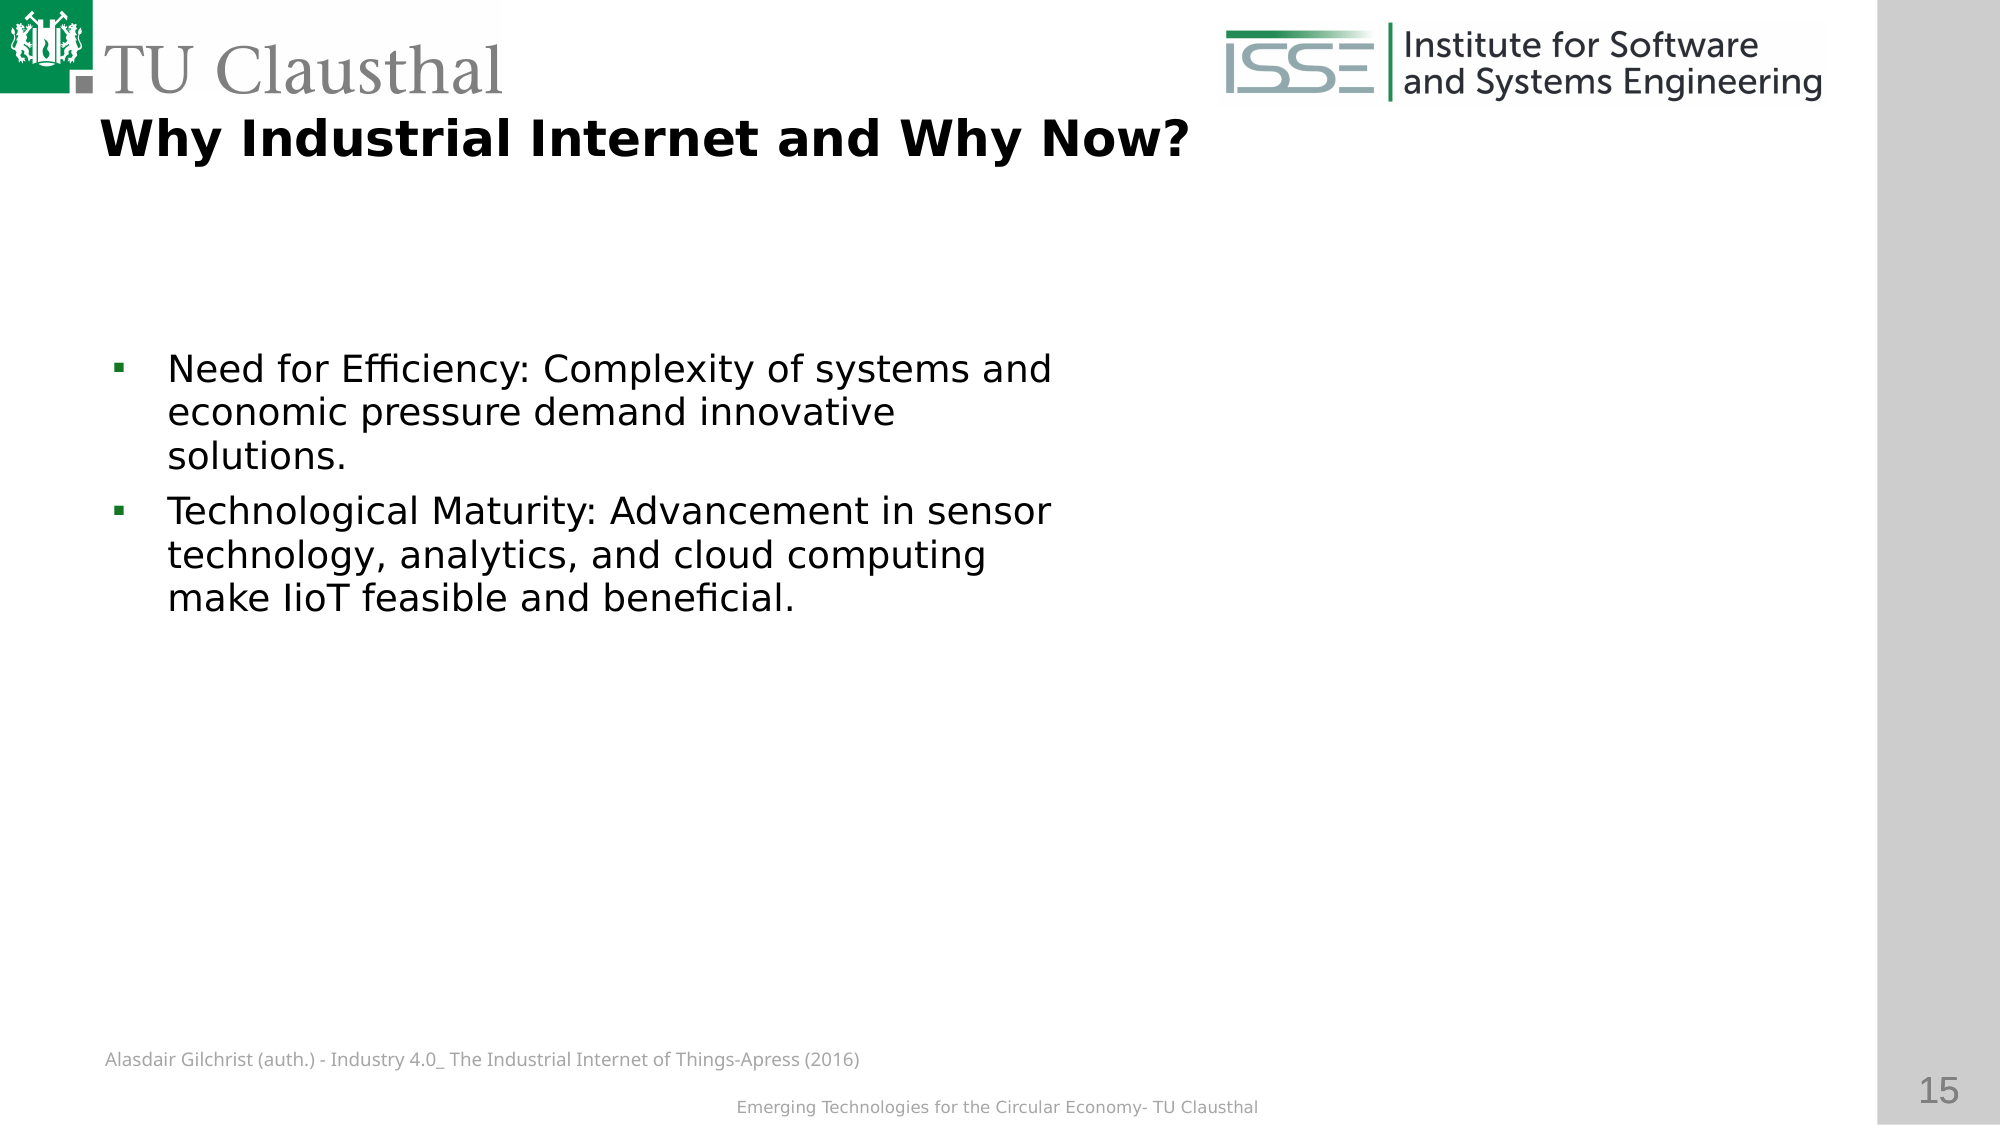

# Why Industrial Internet and Why Now?
Need for Efficiency: Complexity of systems and economic pressure demand innovative solutions.
Technological Maturity: Advancement in sensor technology, analytics, and cloud computing make IioT feasible and beneficial.
Alasdair Gilchrist (auth.) - Industry 4.0_ The Industrial Internet of Things-Apress (2016)